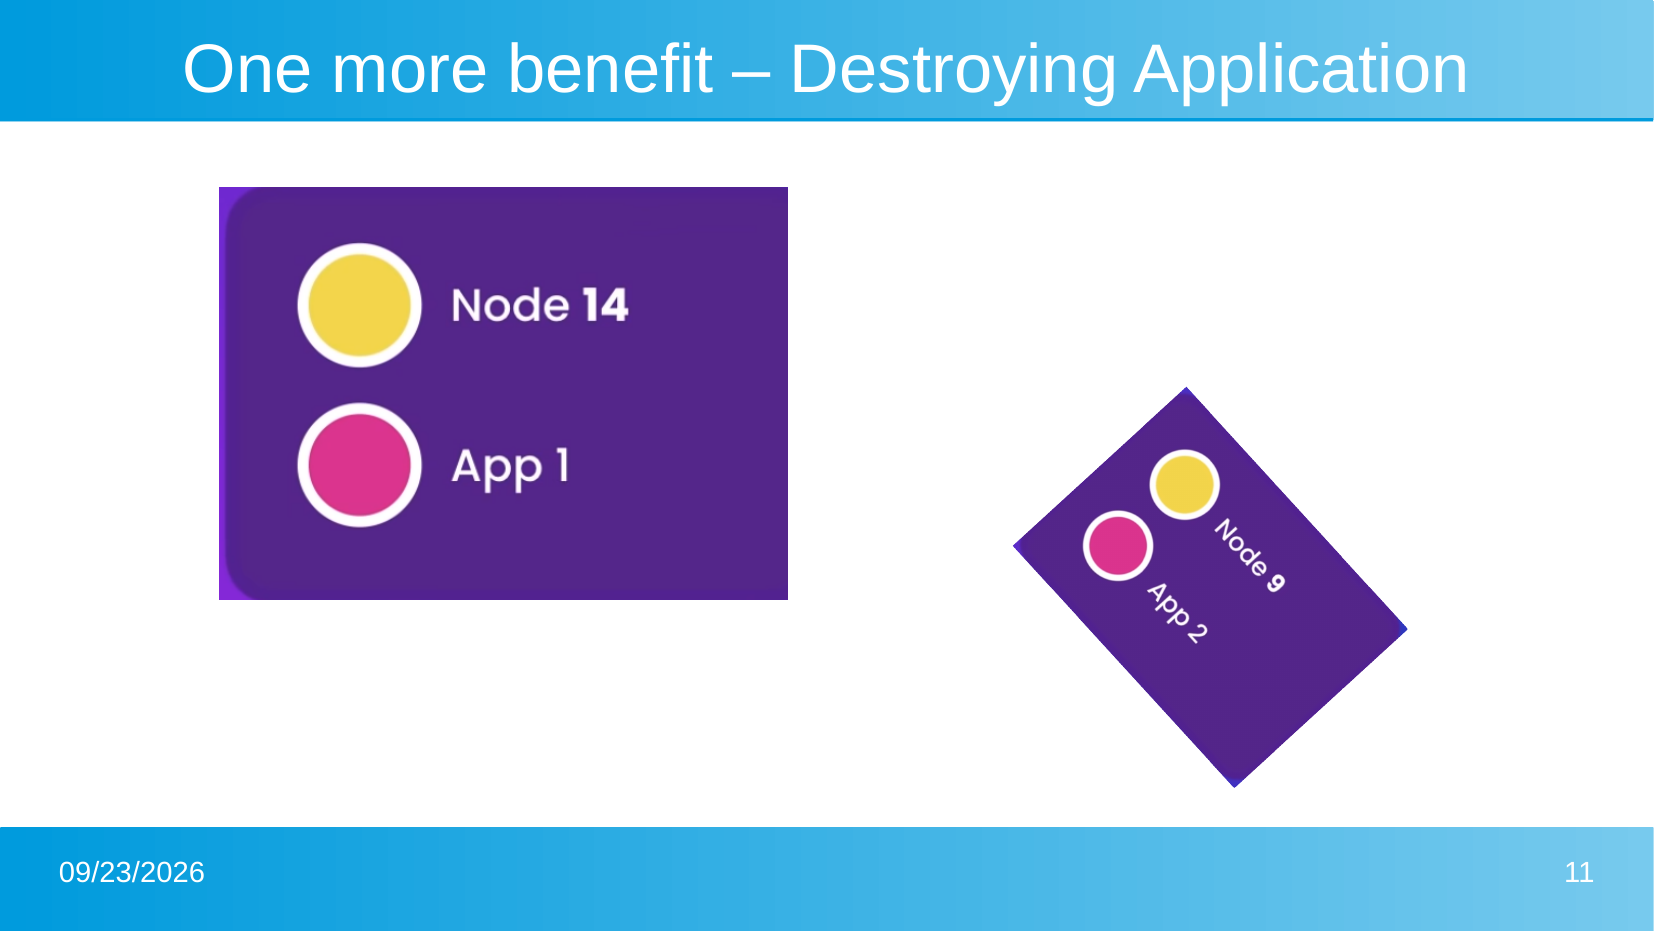

# One more benefit – Destroying Application
11